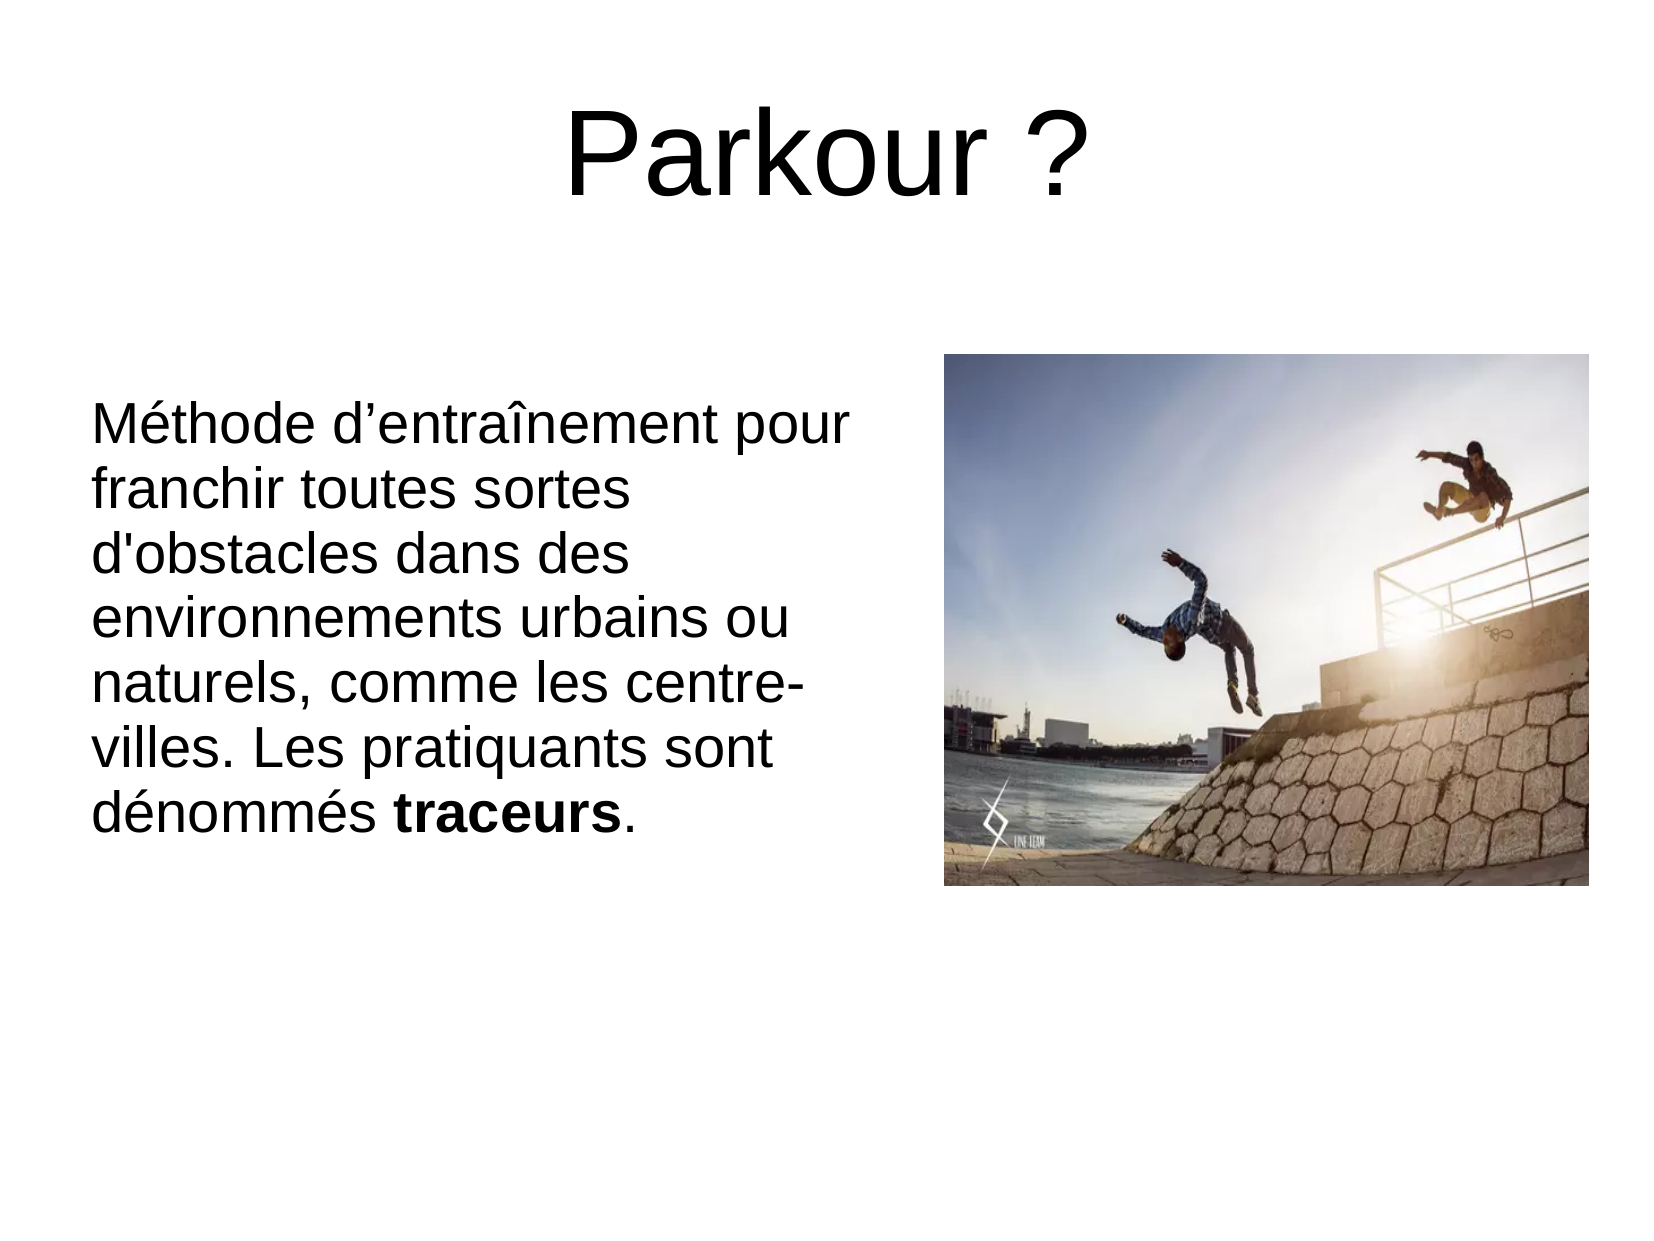

# Parkour ?
Méthode d’entraînement pour franchir toutes sortes d'obstacles dans des environnements urbains ou naturels, comme les centre-villes. Les pratiquants sont dénommés traceurs.